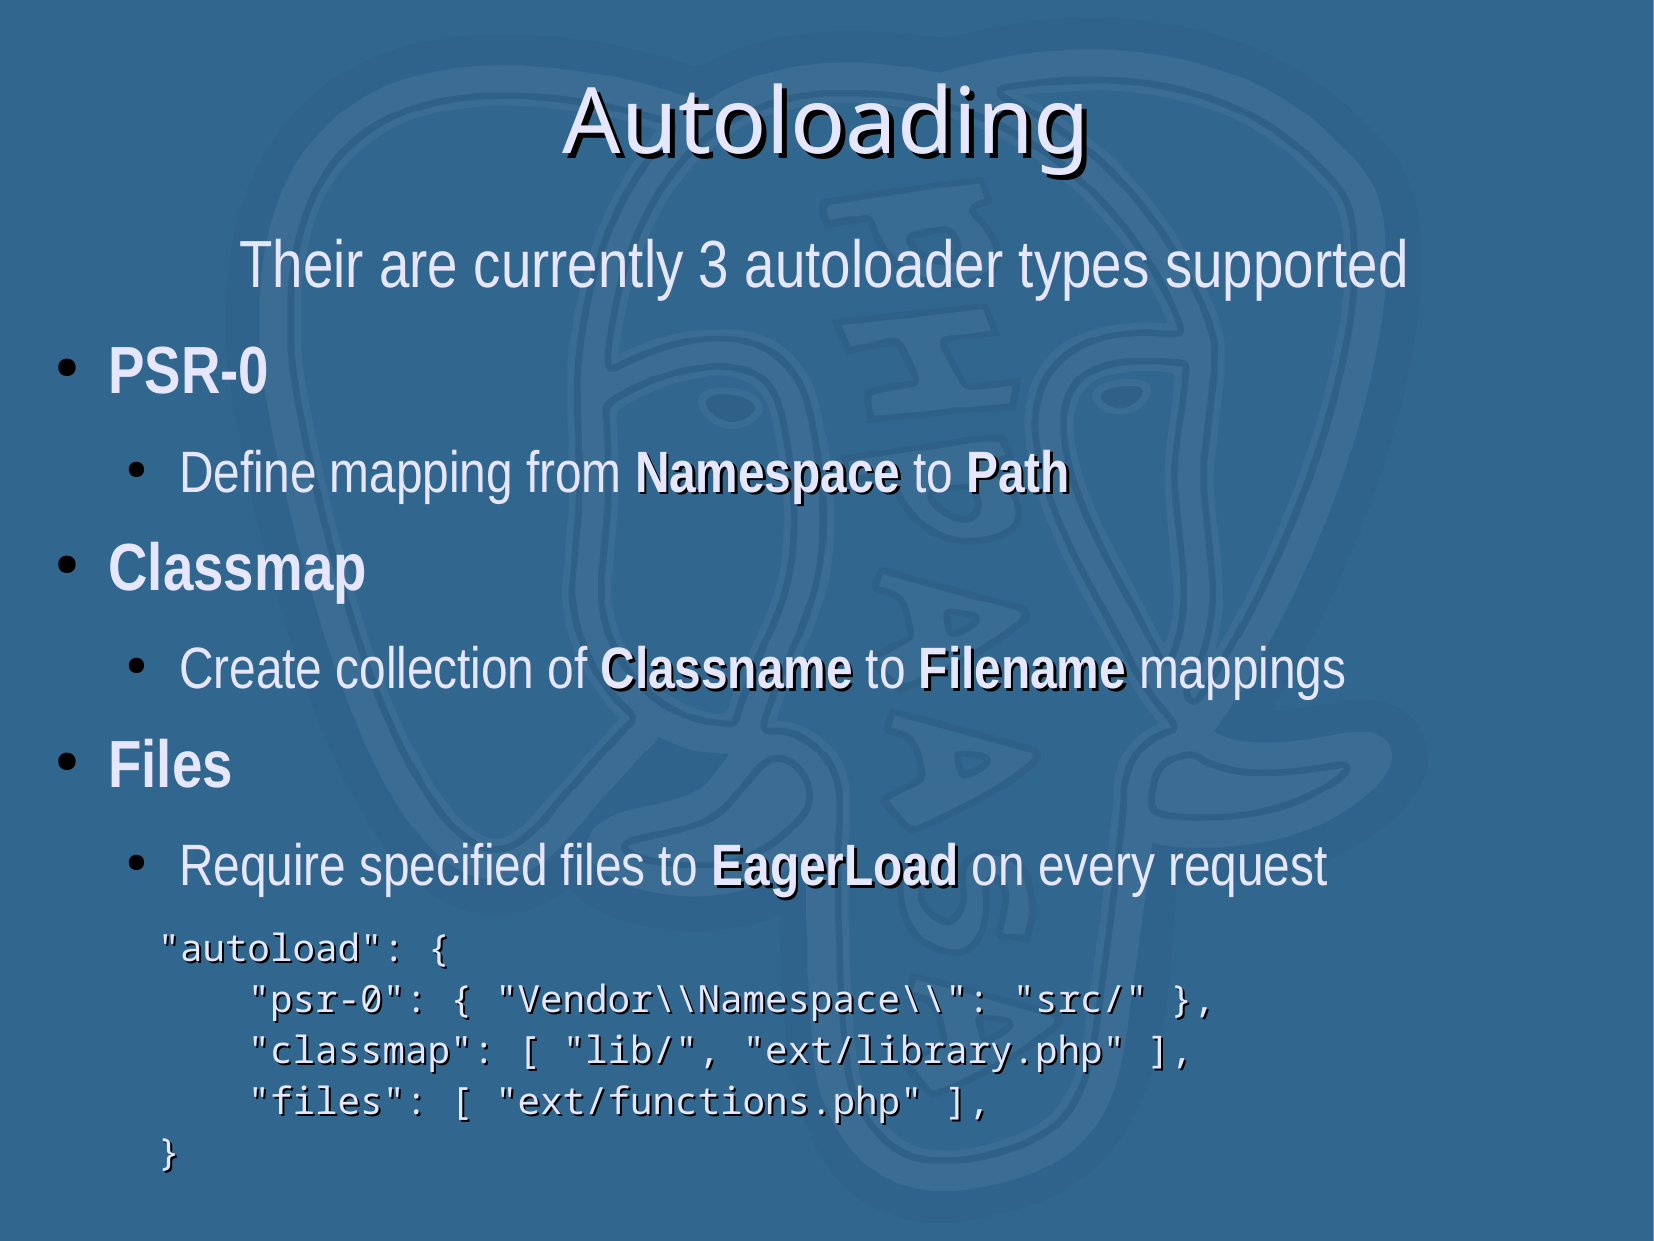

# Autoloading
Their are currently 3 autoloader types supported
PSR-0
Define mapping from Namespace to Path
Classmap
Create collection of Classname to Filename mappings
Files
Require specified files to EagerLoad on every request
 "autoload": {
 "psr-0": { "Vendor\\Namespace\\": "src/" },
 "classmap": [ "lib/", "ext/library.php" ],
 "files": [ "ext/functions.php" ],
 }